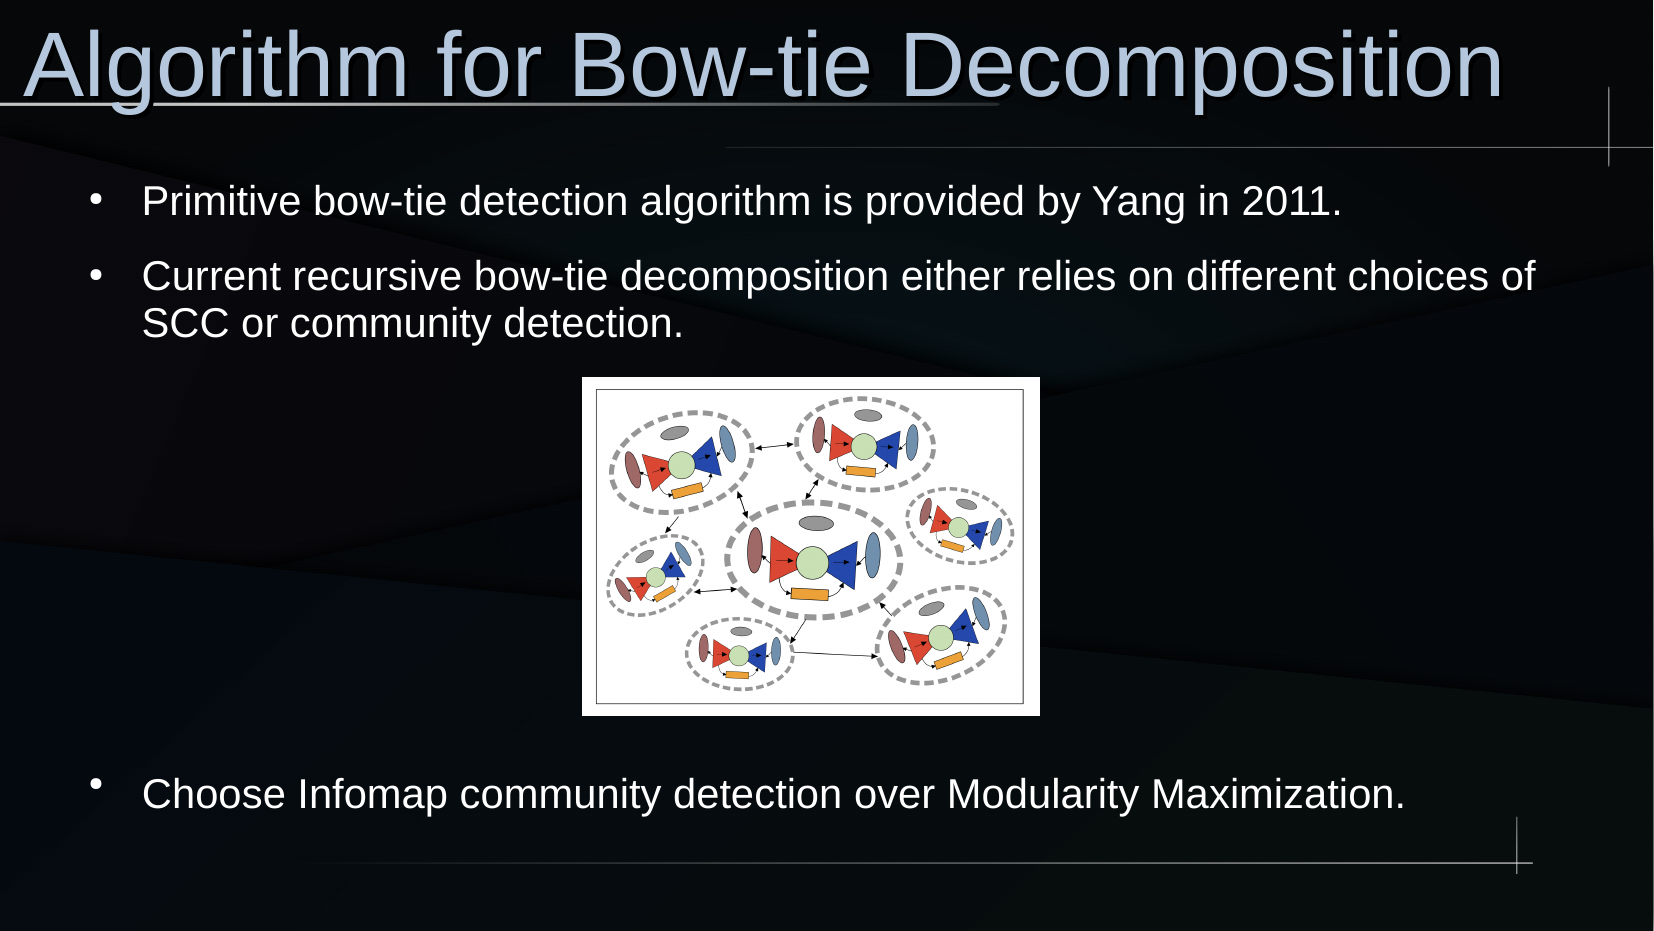

# Algorithm for Bow-tie Decomposition
Primitive bow-tie detection algorithm is provided by Yang in 2011.
Current recursive bow-tie decomposition either relies on different choices of SCC or community detection.
Choose Infomap community detection over Modularity Maximization.